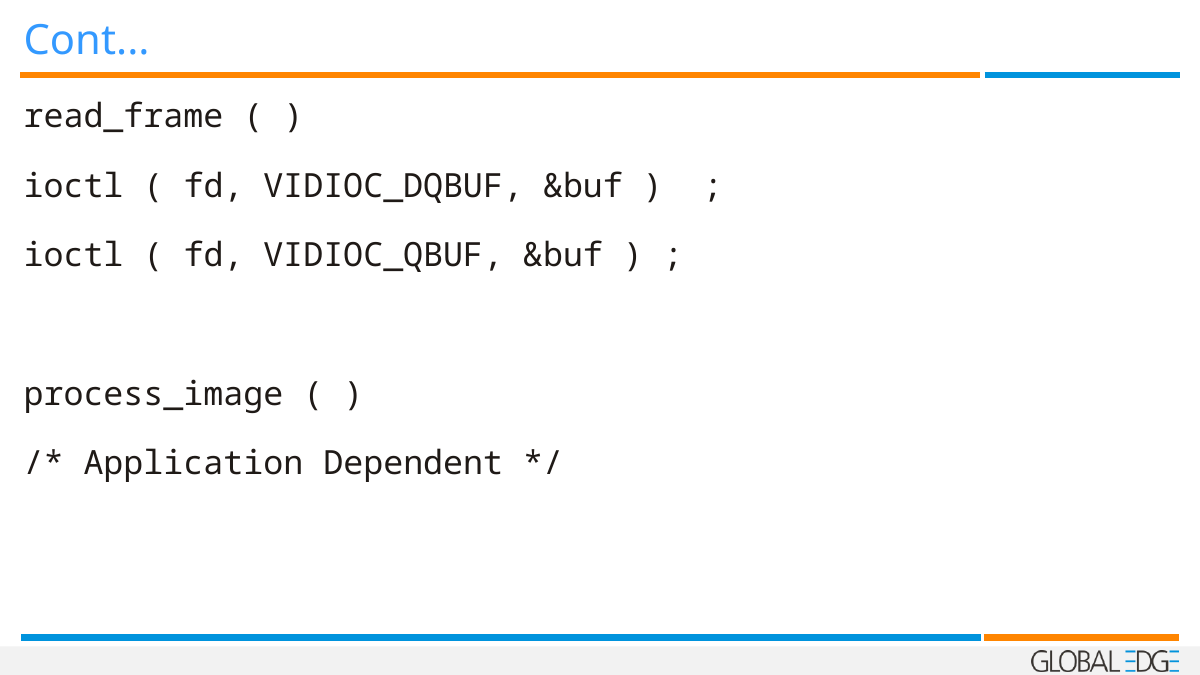

Cont...
#
read_frame ( )
ioctl ( fd, VIDIOC_DQBUF, &buf ) ;
ioctl ( fd, VIDIOC_QBUF, &buf ) ;
process_image ( )
/* Application Dependent */